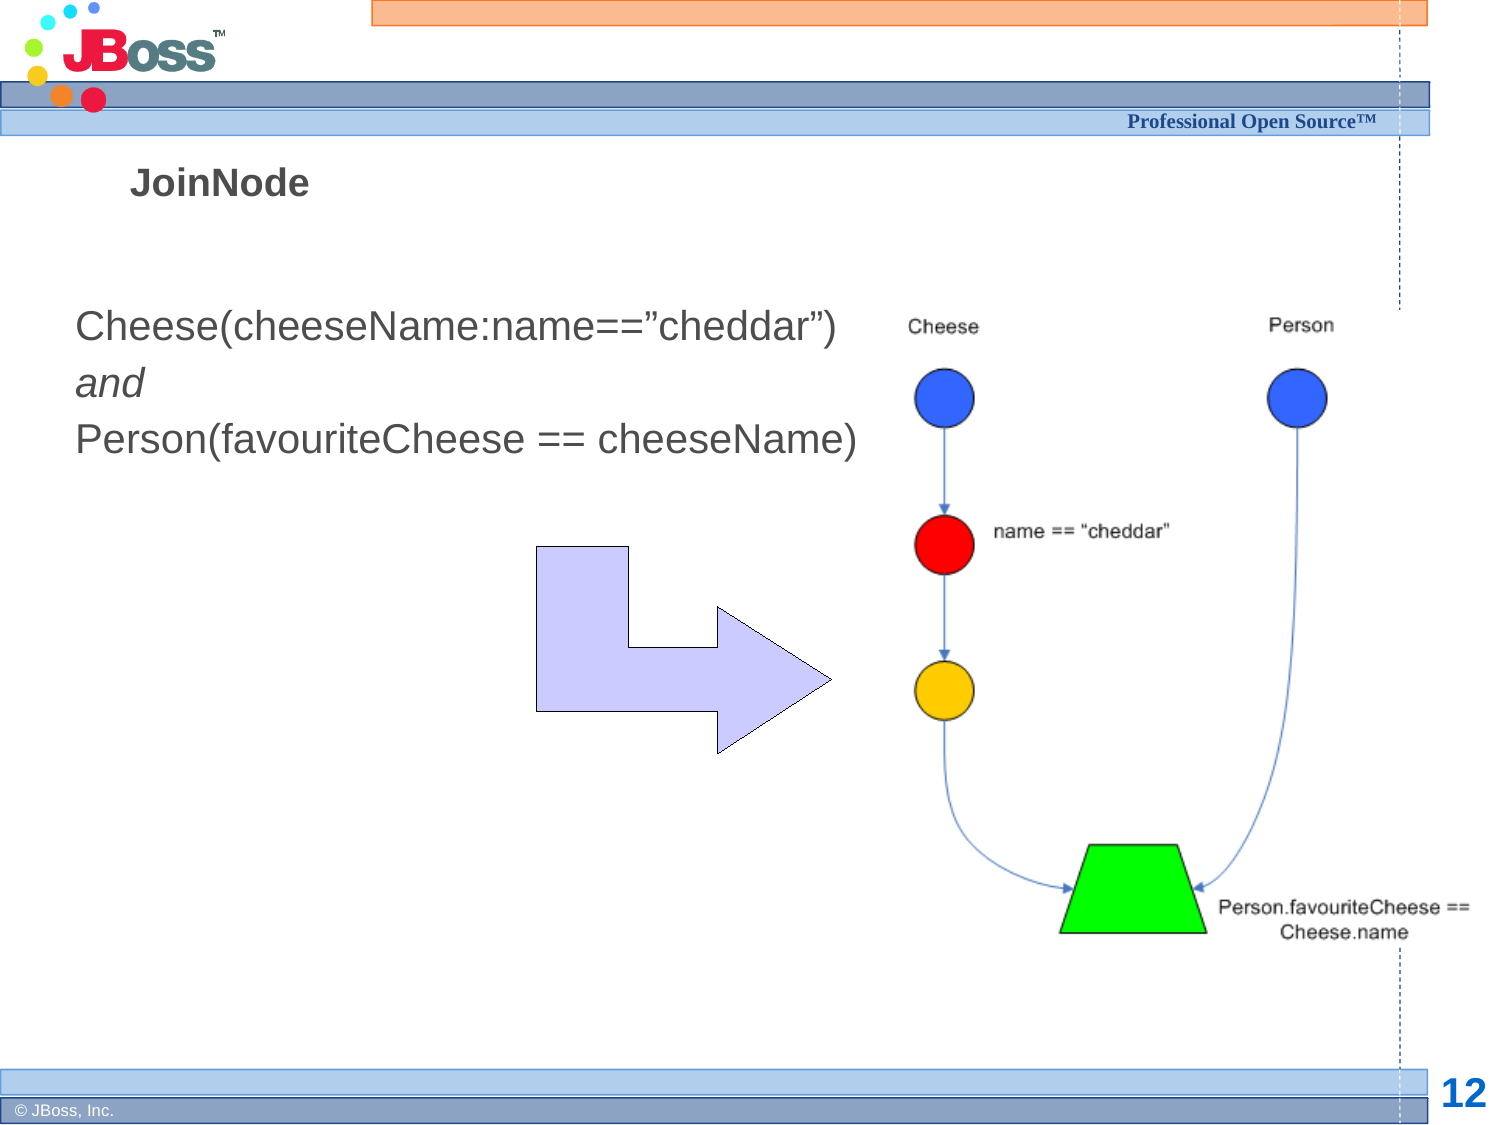

# JoinNode
Cheese(cheeseName:name==”cheddar”)
and
Person(favouriteCheese == cheeseName)